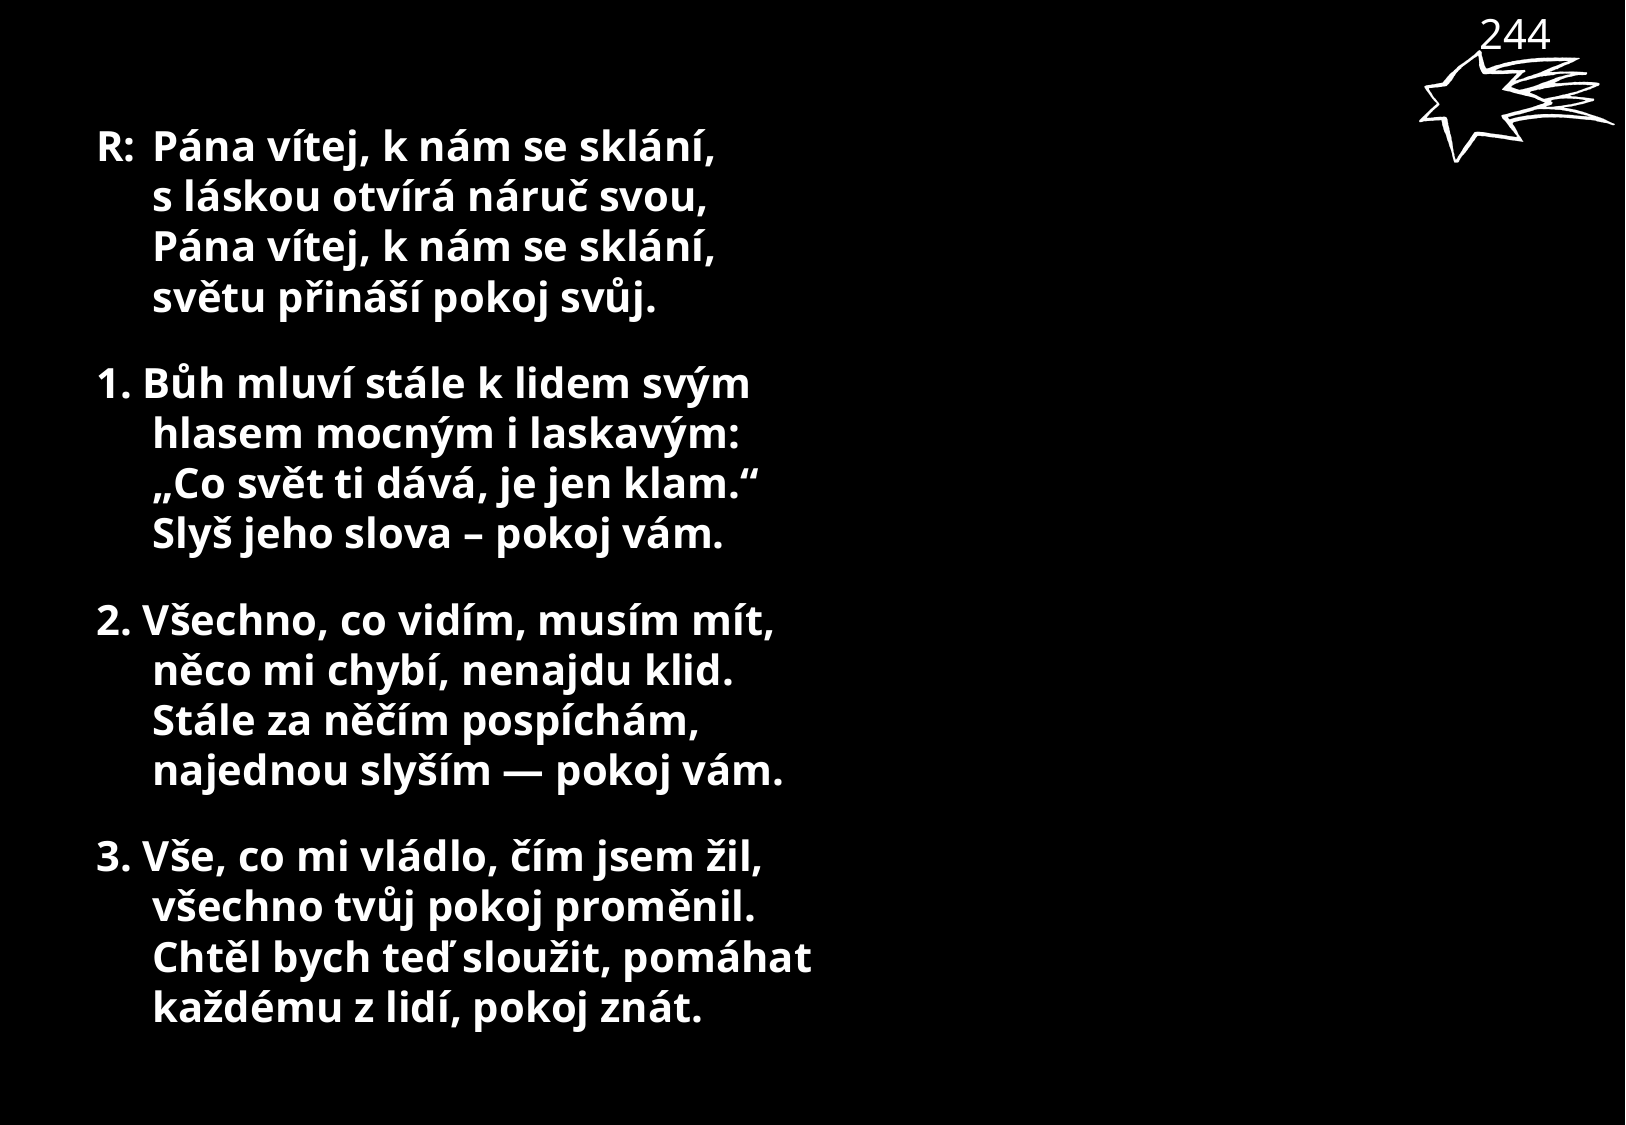

244
# R: 	Pána vítej, k nám se sklání, s láskou otvírá náruč svou, Pána vítej, k nám se sklání, světu přináší pokoj svůj.
1. Bůh mluví stále k lidem svým
hlasem mocným i laskavým:
„Co svět ti dává, je jen klam.“
Slyš jeho slova – pokoj vám.
2. Všechno, co vidím, musím mít,
něco mi chybí, nenajdu klid.
Stále za něčím pospíchám,
najednou slyším — pokoj vám.
3. Vše, co mi vládlo, čím jsem žil,
všechno tvůj pokoj proměnil.
Chtěl bych teď sloužit, pomáhat
každému z lidí, pokoj znát.